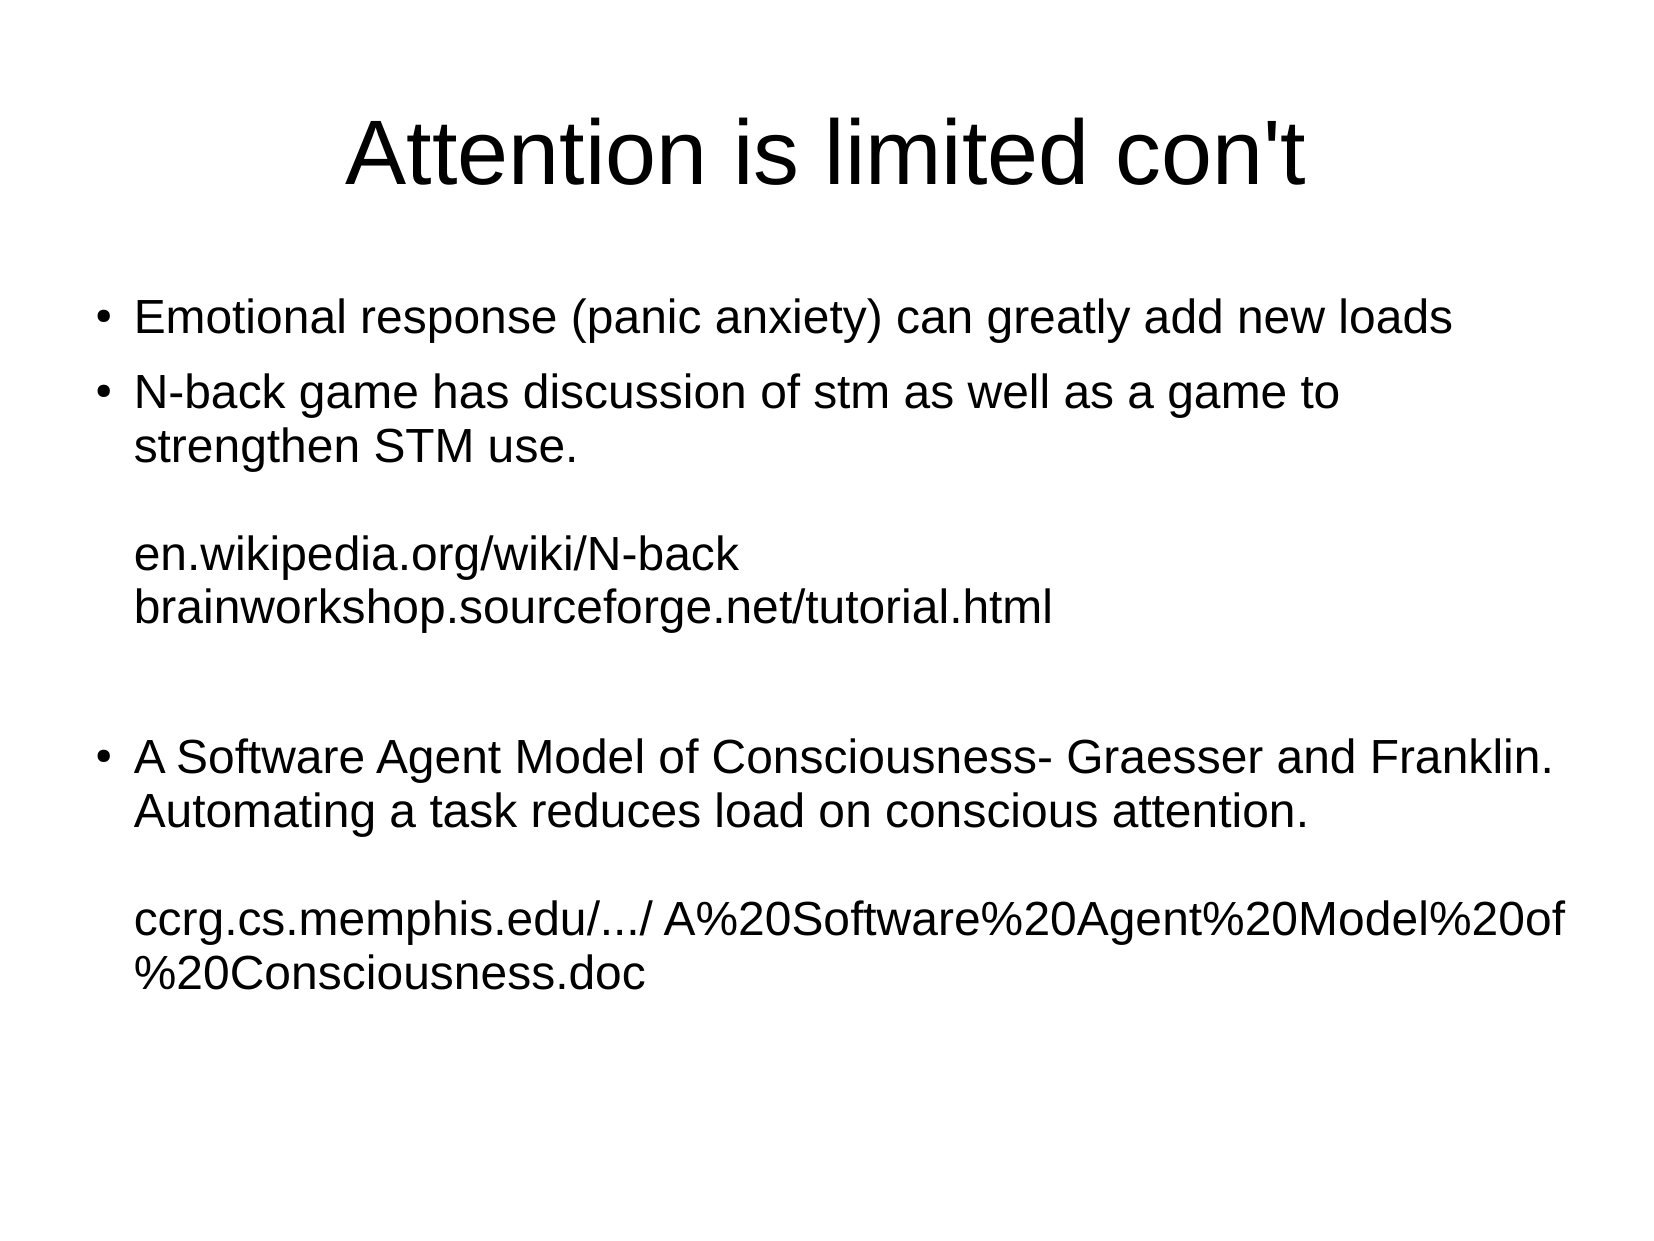

# Attention is limited con't
Emotional response (panic anxiety) can greatly add new loads
N-back game has discussion of stm as well as a game to strengthen STM use.
en.wikipedia.org/wiki/N-back
brainworkshop.sourceforge.net/tutorial.html
A Software Agent Model of Consciousness- Graesser and Franklin. Automating a task reduces load on conscious attention.
ccrg.cs.memphis.edu/.../ A%20Software%20Agent%20Model%20of%20Consciousness.doc